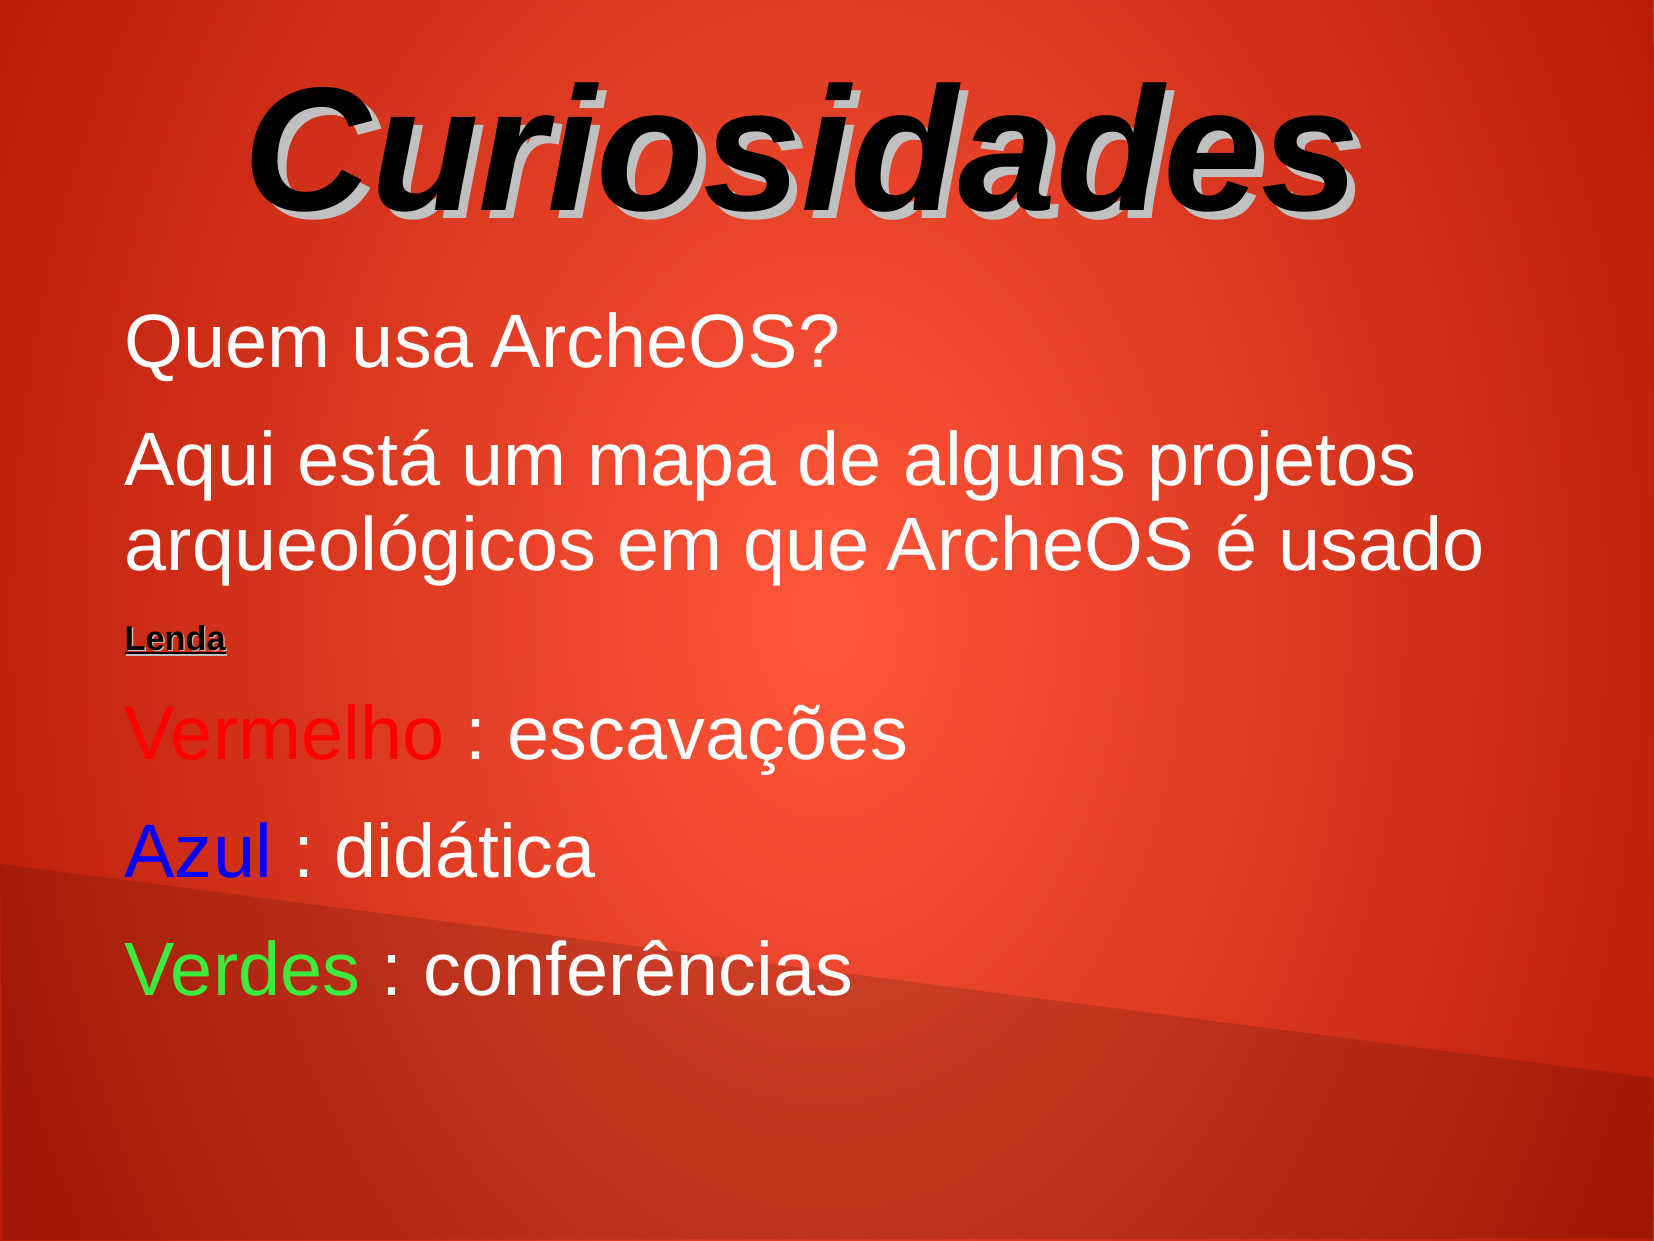

# Curiosidades
Quem usa ArcheOS?
Aqui está um mapa de alguns projetos arqueológicos em que ArcheOS é usado
Lenda
Vermelho : escavações
Azul : didática
Verdes : conferências